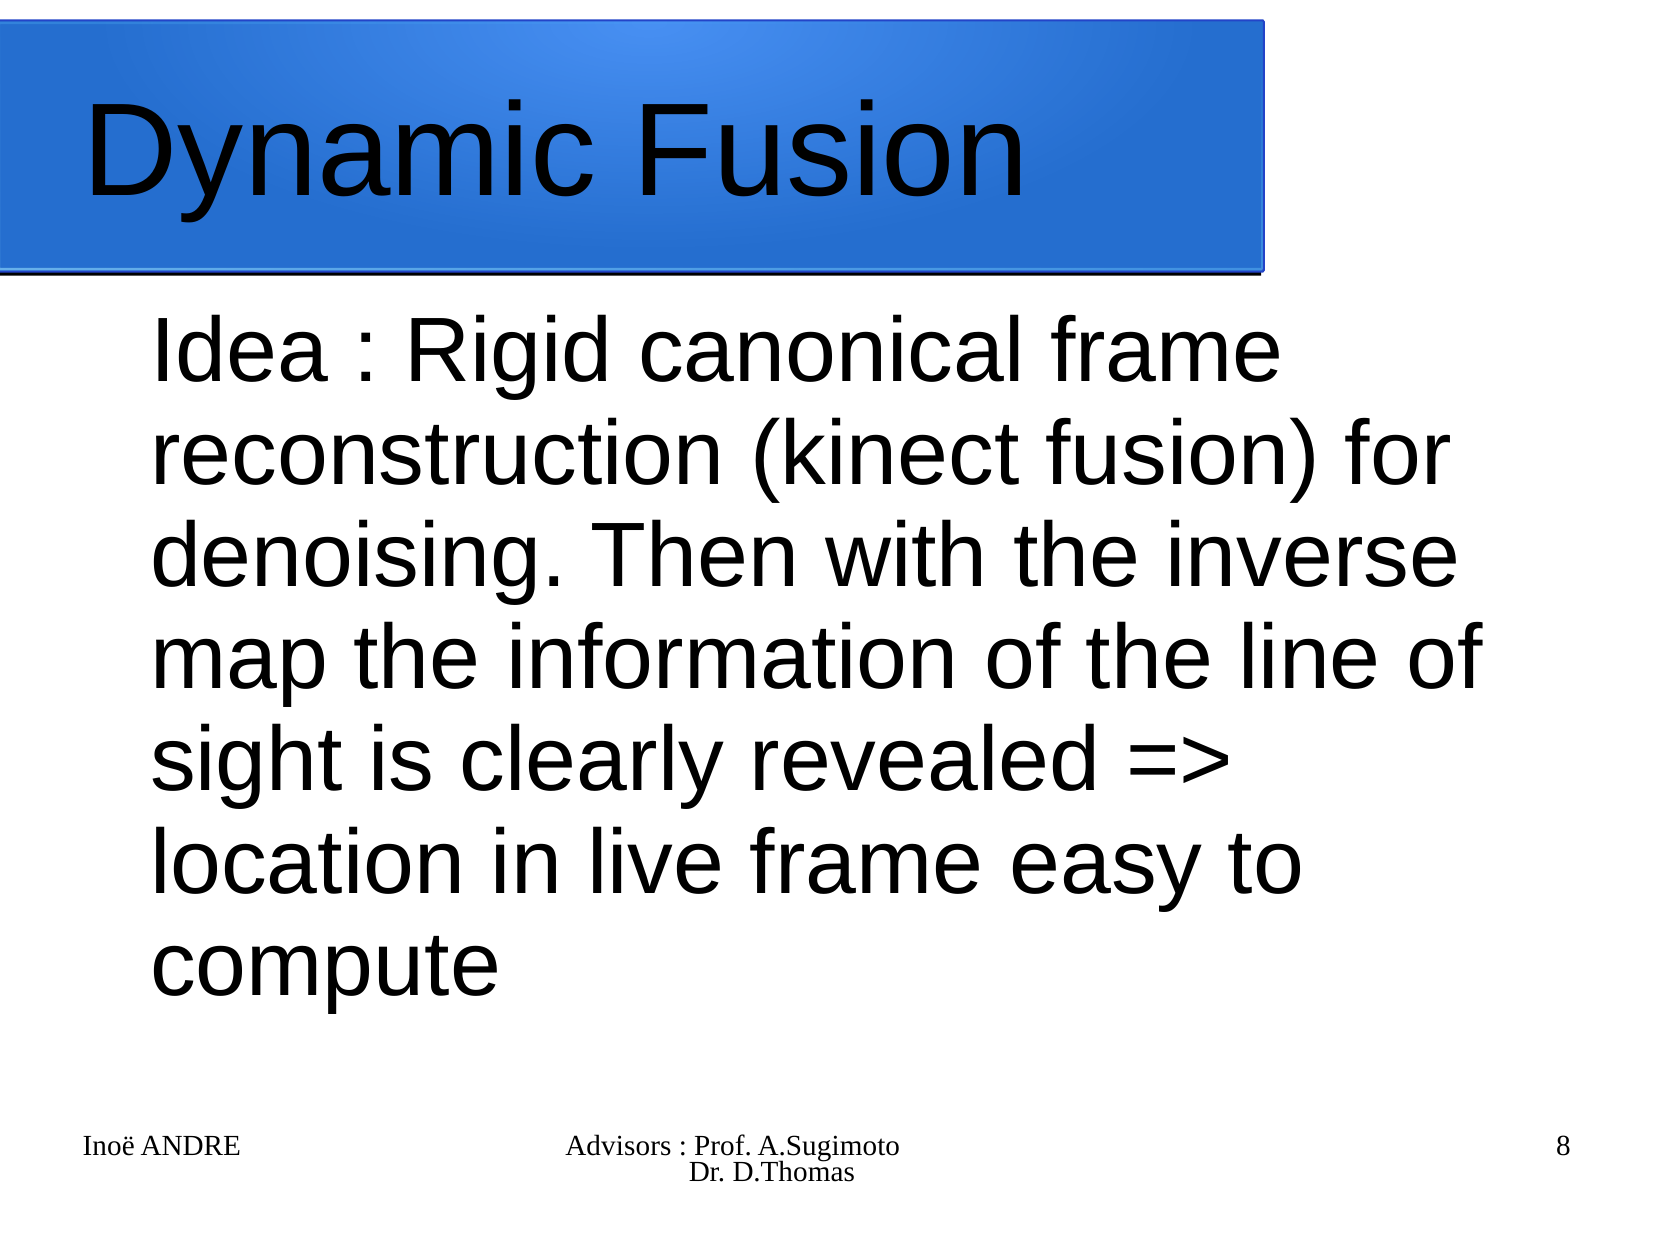

# Dynamic Fusion
Idea : Rigid canonical frame reconstruction (kinect fusion) for denoising. Then with the inverse map the information of the line of sight is clearly revealed => location in live frame easy to compute
Inoë ANDRE
Advisors : Prof. A.Sugimoto Dr. D.Thomas
8